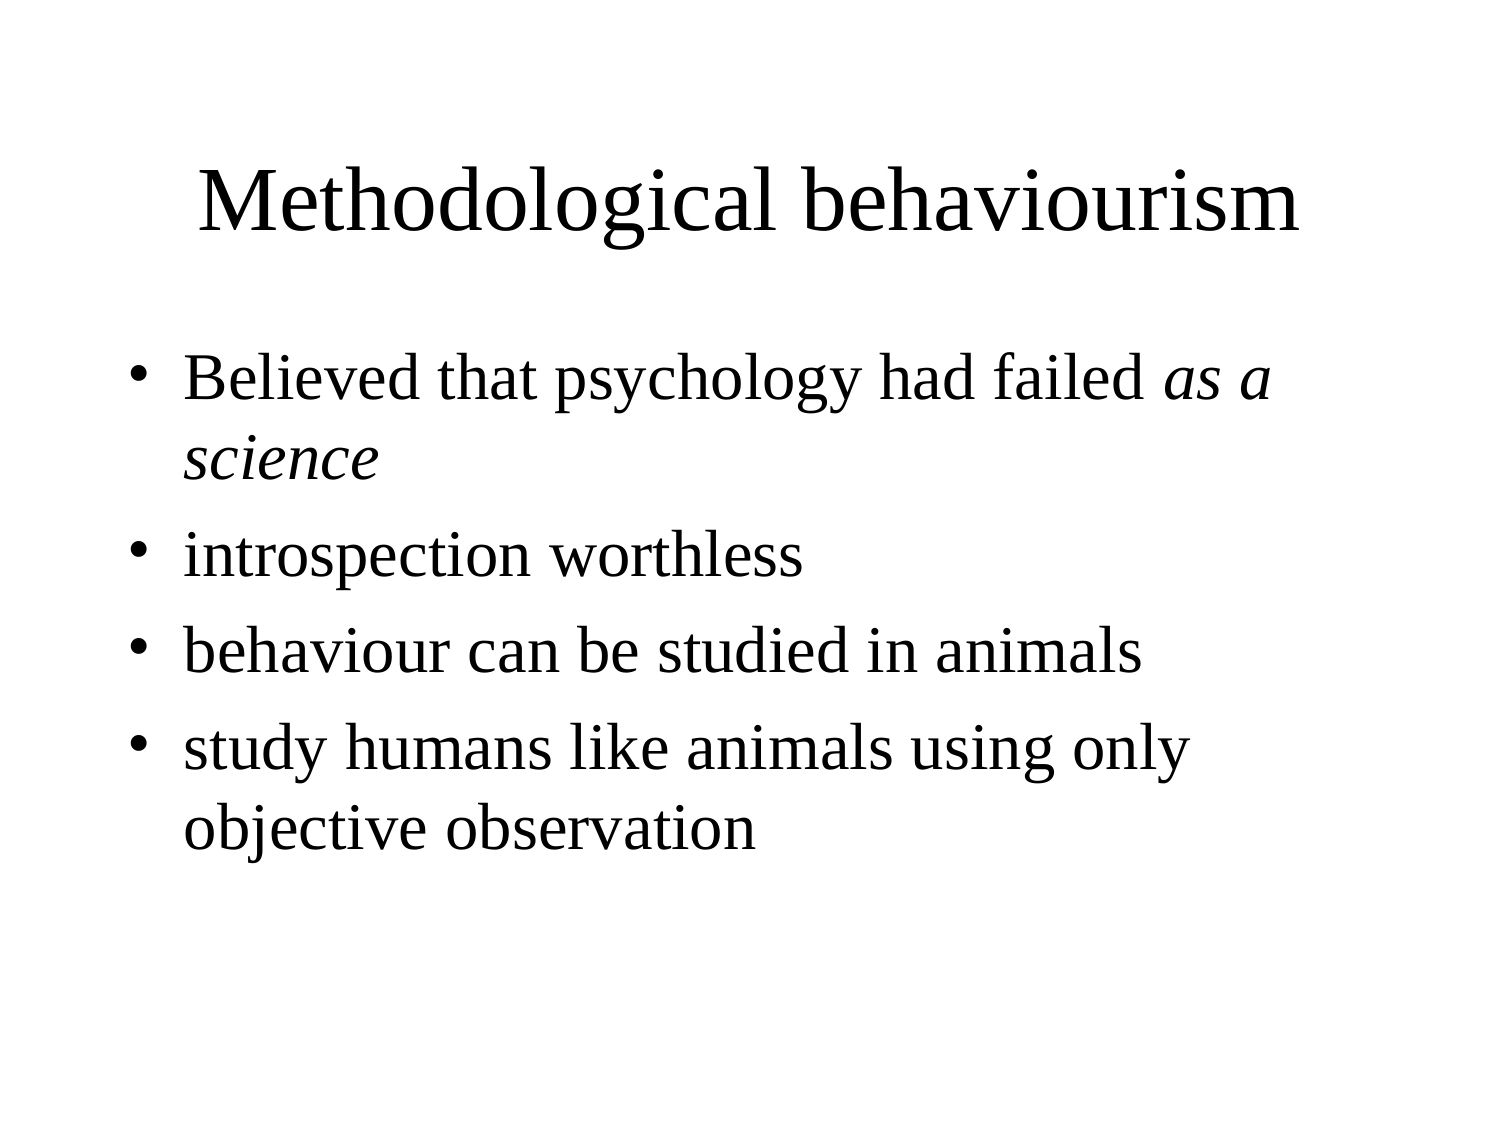

# Methodological behaviourism
Believed that psychology had failed as a science
introspection worthless
behaviour can be studied in animals
study humans like animals using only objective observation